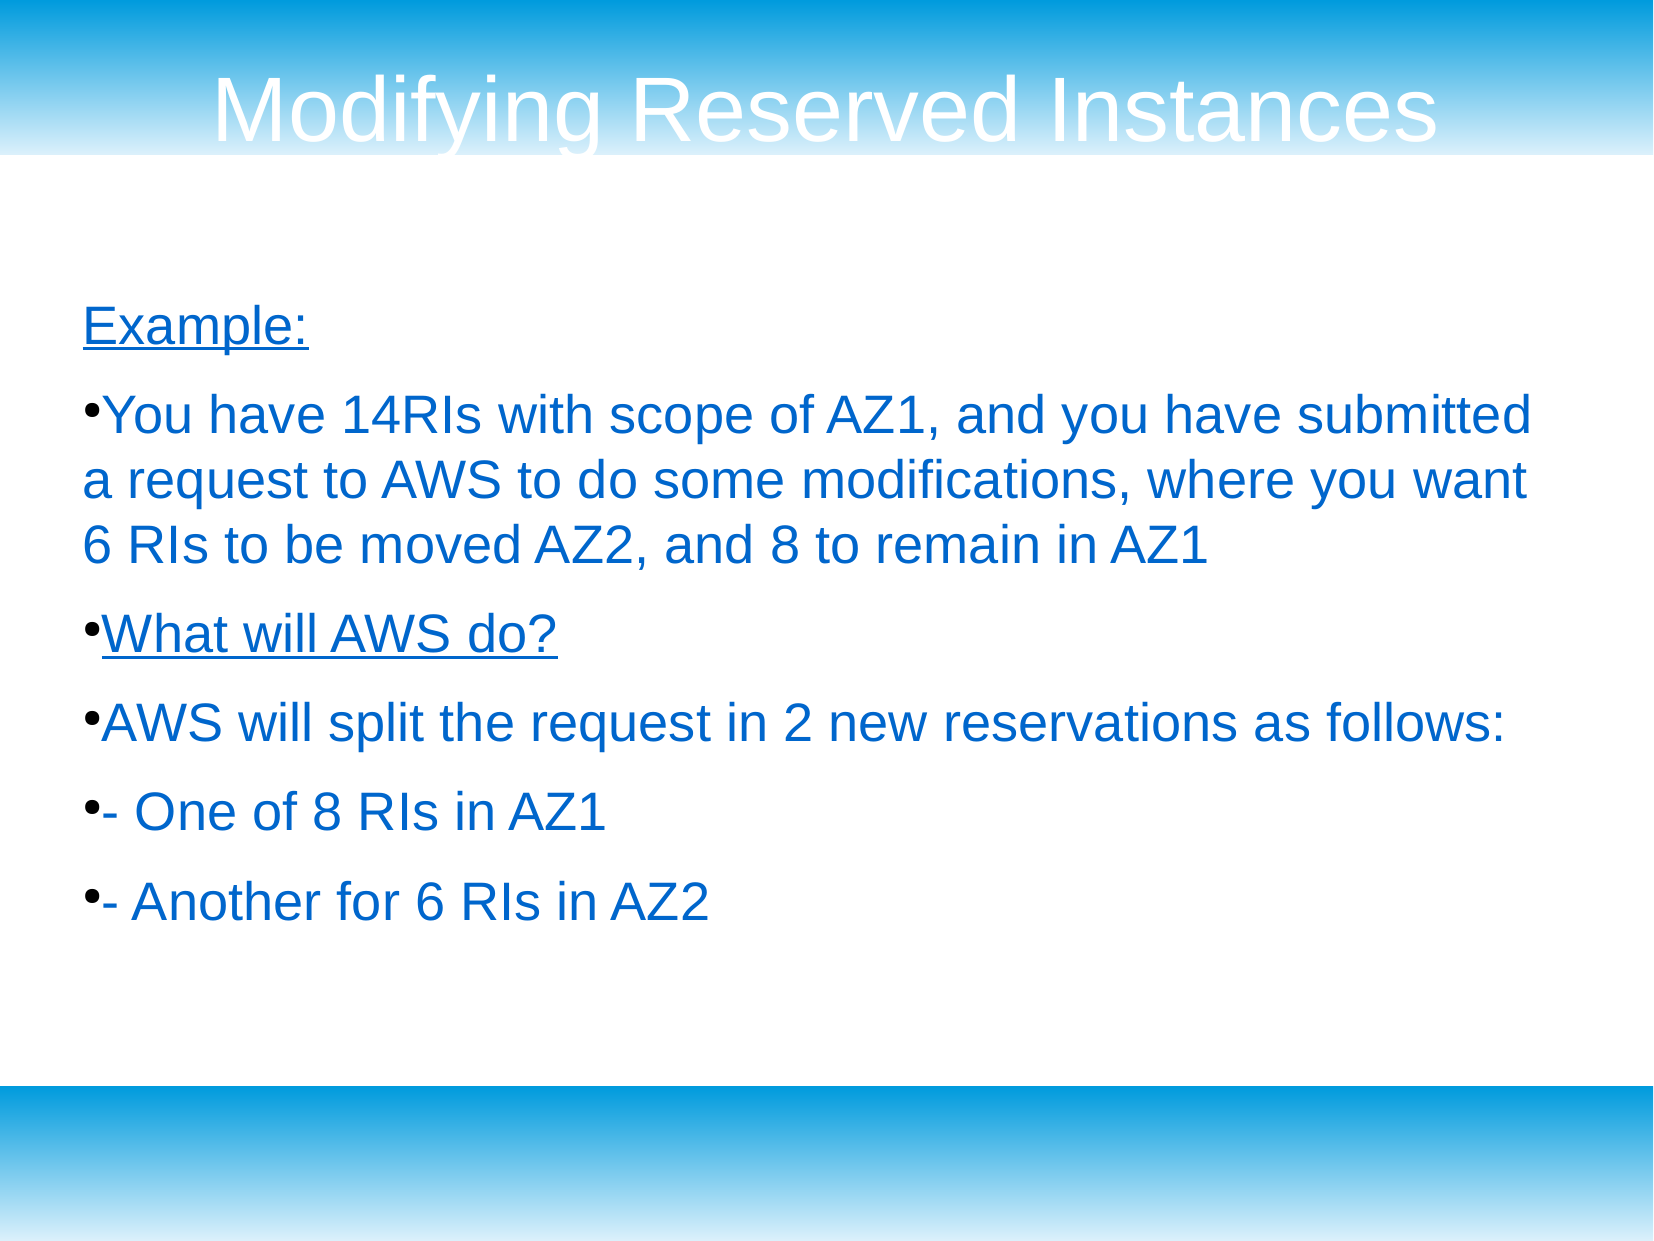

# Modifying Reserved Instances
Example:
You have 14RIs with scope of AZ1, and you have submitted a request to AWS to do some modifications, where you want 6 RIs to be moved AZ2, and 8 to remain in AZ1
What will AWS do?
AWS will split the request in 2 new reservations as follows:
- One of 8 RIs in AZ1
- Another for 6 RIs in AZ2